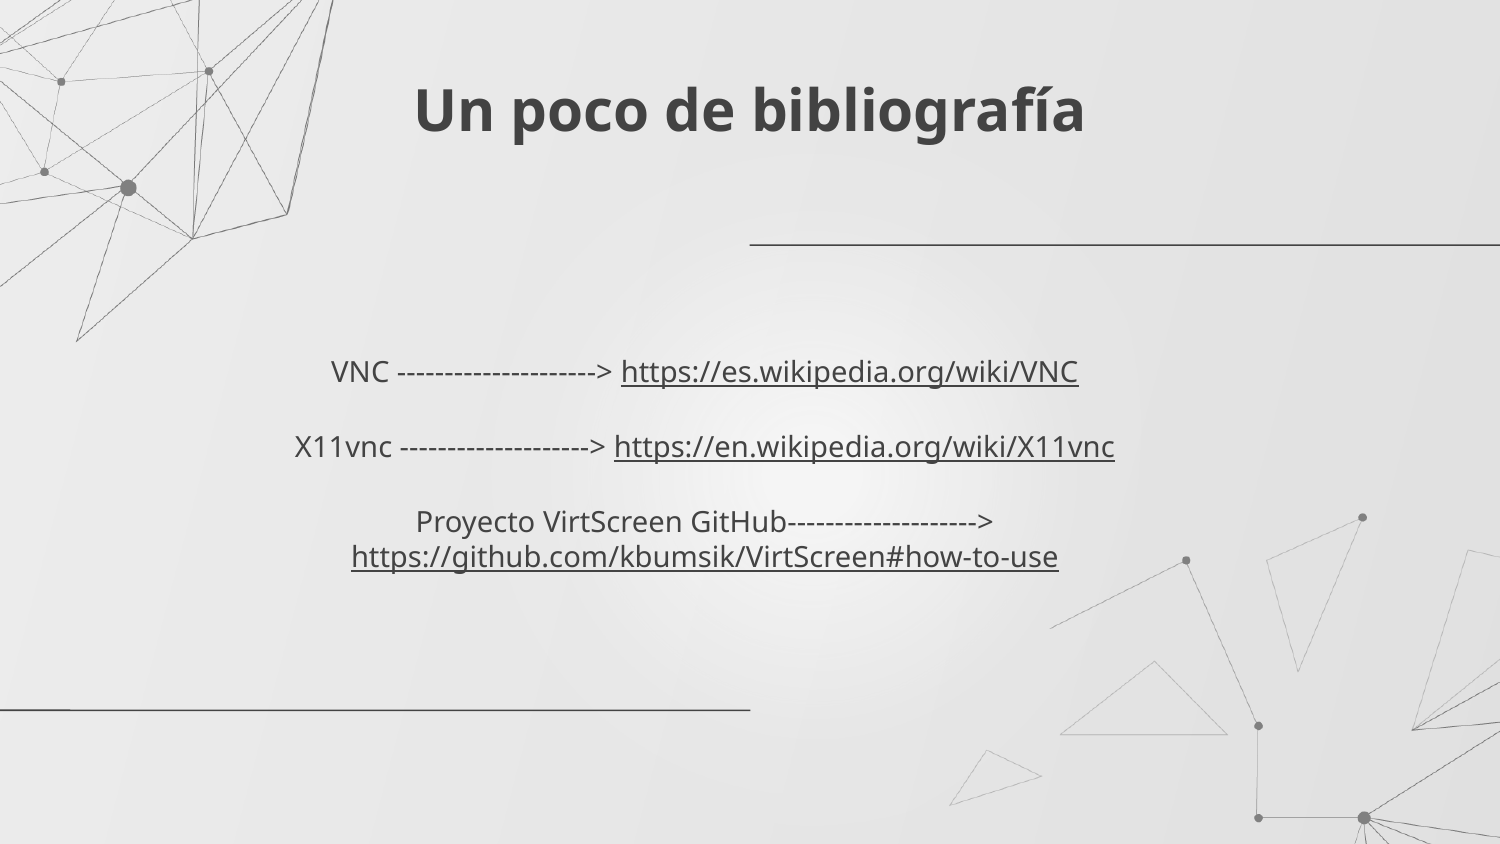

Un poco de bibliografía
# VNC ---------------------> https://es.wikipedia.org/wiki/VNC
X11vnc --------------------> https://en.wikipedia.org/wiki/X11vnc
 Proyecto VirtScreen GitHub--------------------> https://github.com/kbumsik/VirtScreen#how-to-use